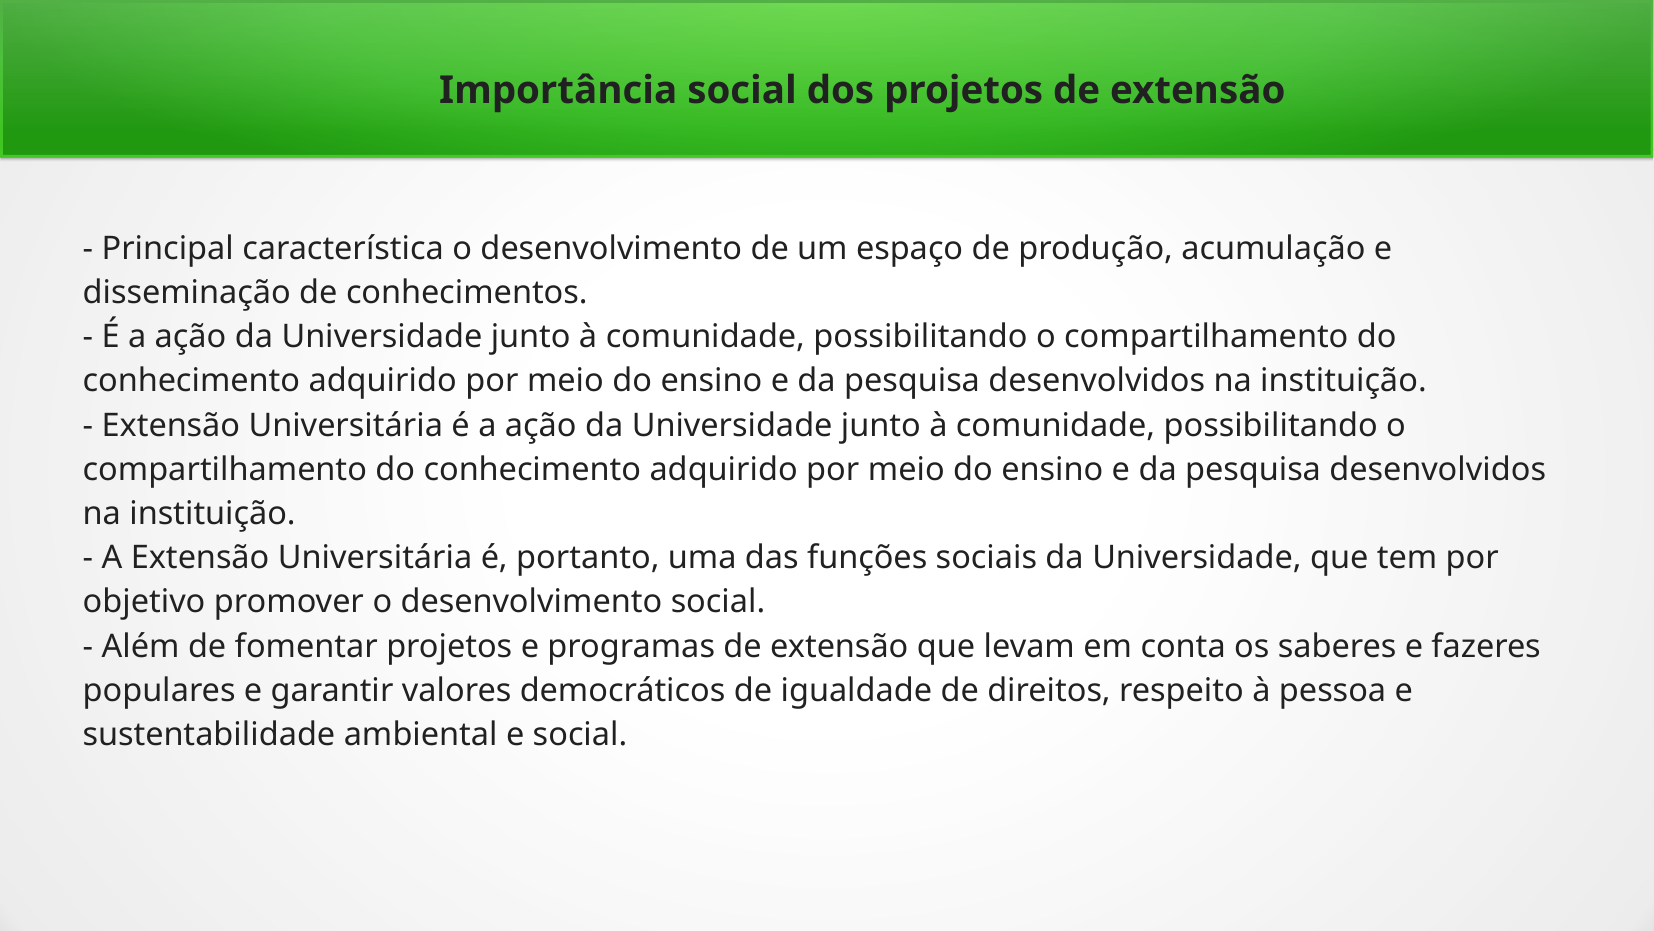

# Importância social dos projetos de extensão
- Principal característica o desenvolvimento de um espaço de produção, acumulação e disseminação de conhecimentos.
- É a ação da Universidade junto à comunidade, possibilitando o compartilhamento do conhecimento adquirido por meio do ensino e da pesquisa desenvolvidos na instituição.
- Extensão Universitária é a ação da Universidade junto à comunidade, possibilitando o compartilhamento do conhecimento adquirido por meio do ensino e da pesquisa desenvolvidos na instituição.
- A Extensão Universitária é, portanto, uma das funções sociais da Universidade, que tem por objetivo promover o desenvolvimento social.
- Além de fomentar projetos e programas de extensão que levam em conta os saberes e fazeres populares e garantir valores democráticos de igualdade de direitos, respeito à pessoa e sustentabilidade ambiental e social.